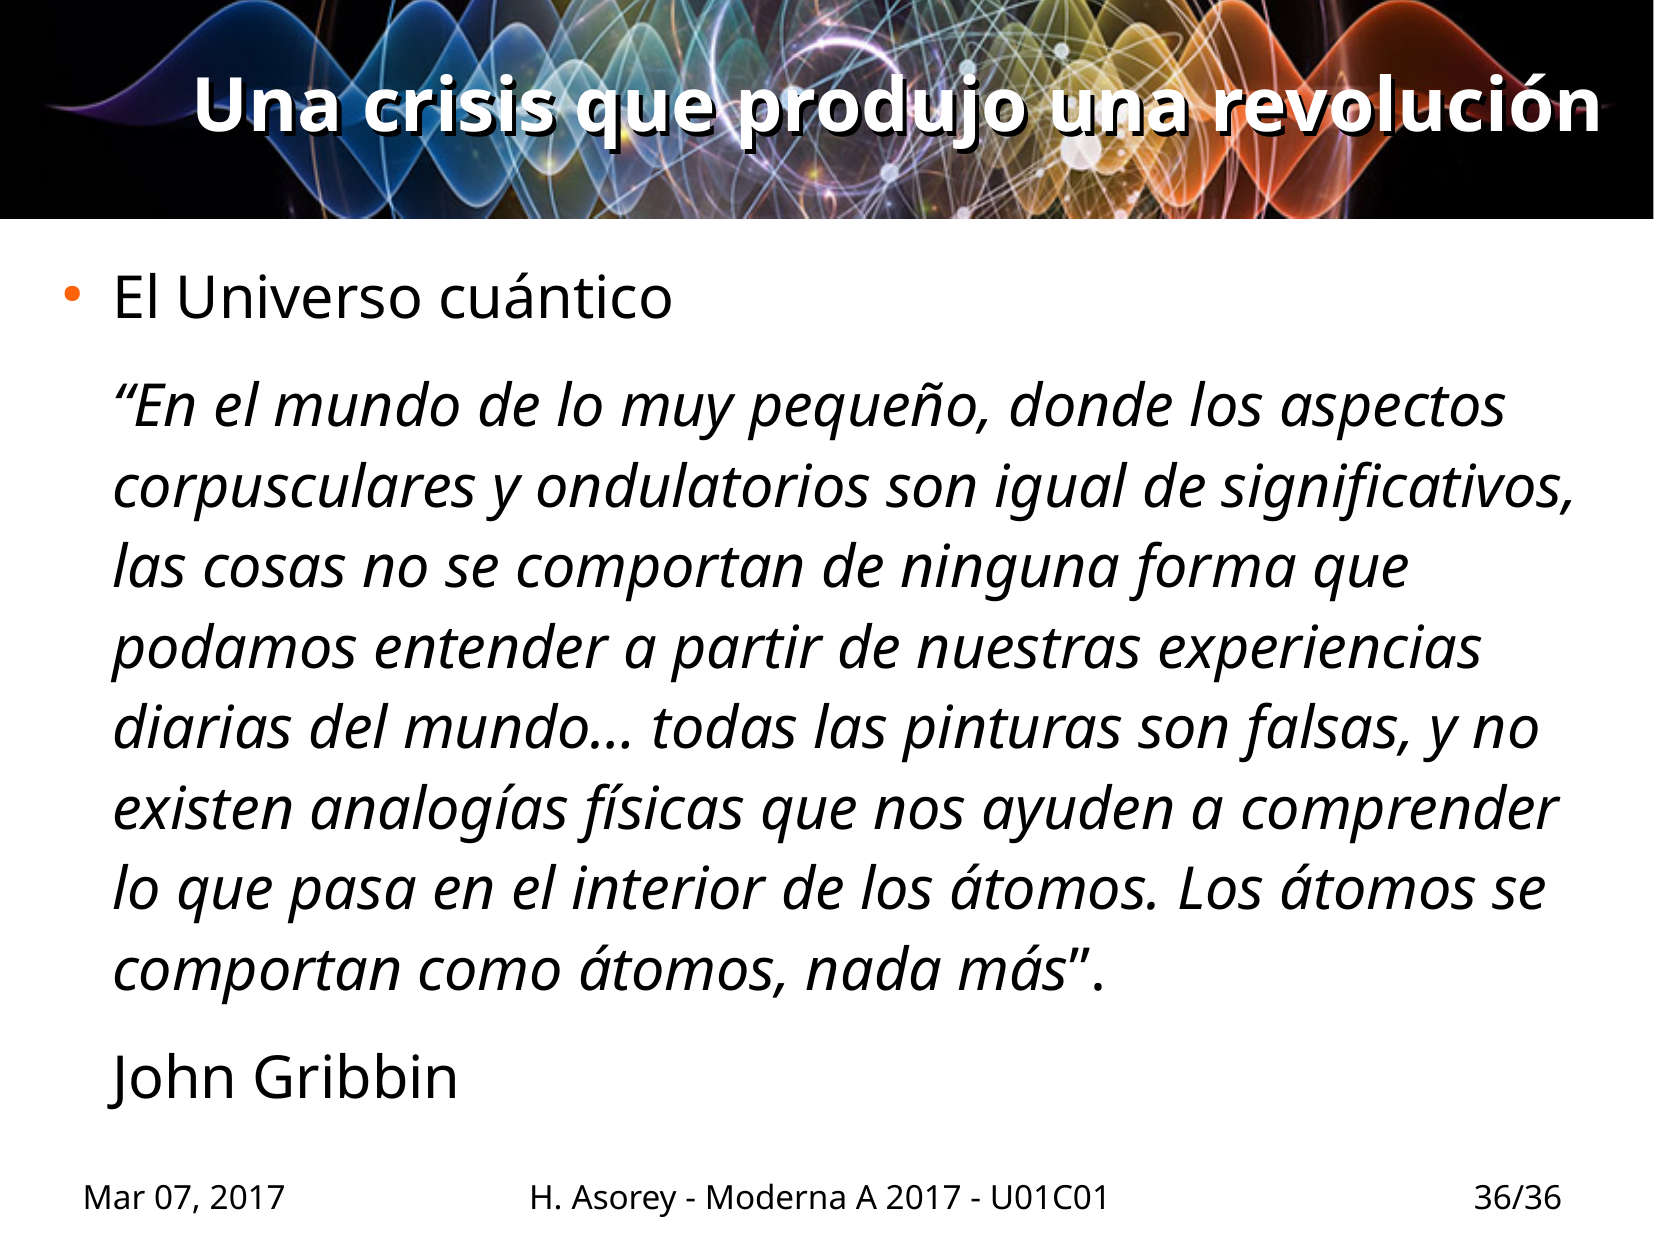

# Una crisis que produjo una revolución
El Universo cuántico
“En el mundo de lo muy pequeño, donde los aspectos corpusculares y ondulatorios son igual de significativos, las cosas no se comportan de ninguna forma que podamos entender a partir de nuestras experiencias diarias del mundo… todas las pinturas son falsas, y no existen analogías físicas que nos ayuden a comprender lo que pasa en el interior de los átomos. Los átomos se comportan como átomos, nada más”.
John Gribbin
Mar 07, 2017
H. Asorey - Moderna A 2017 - U01C01
36